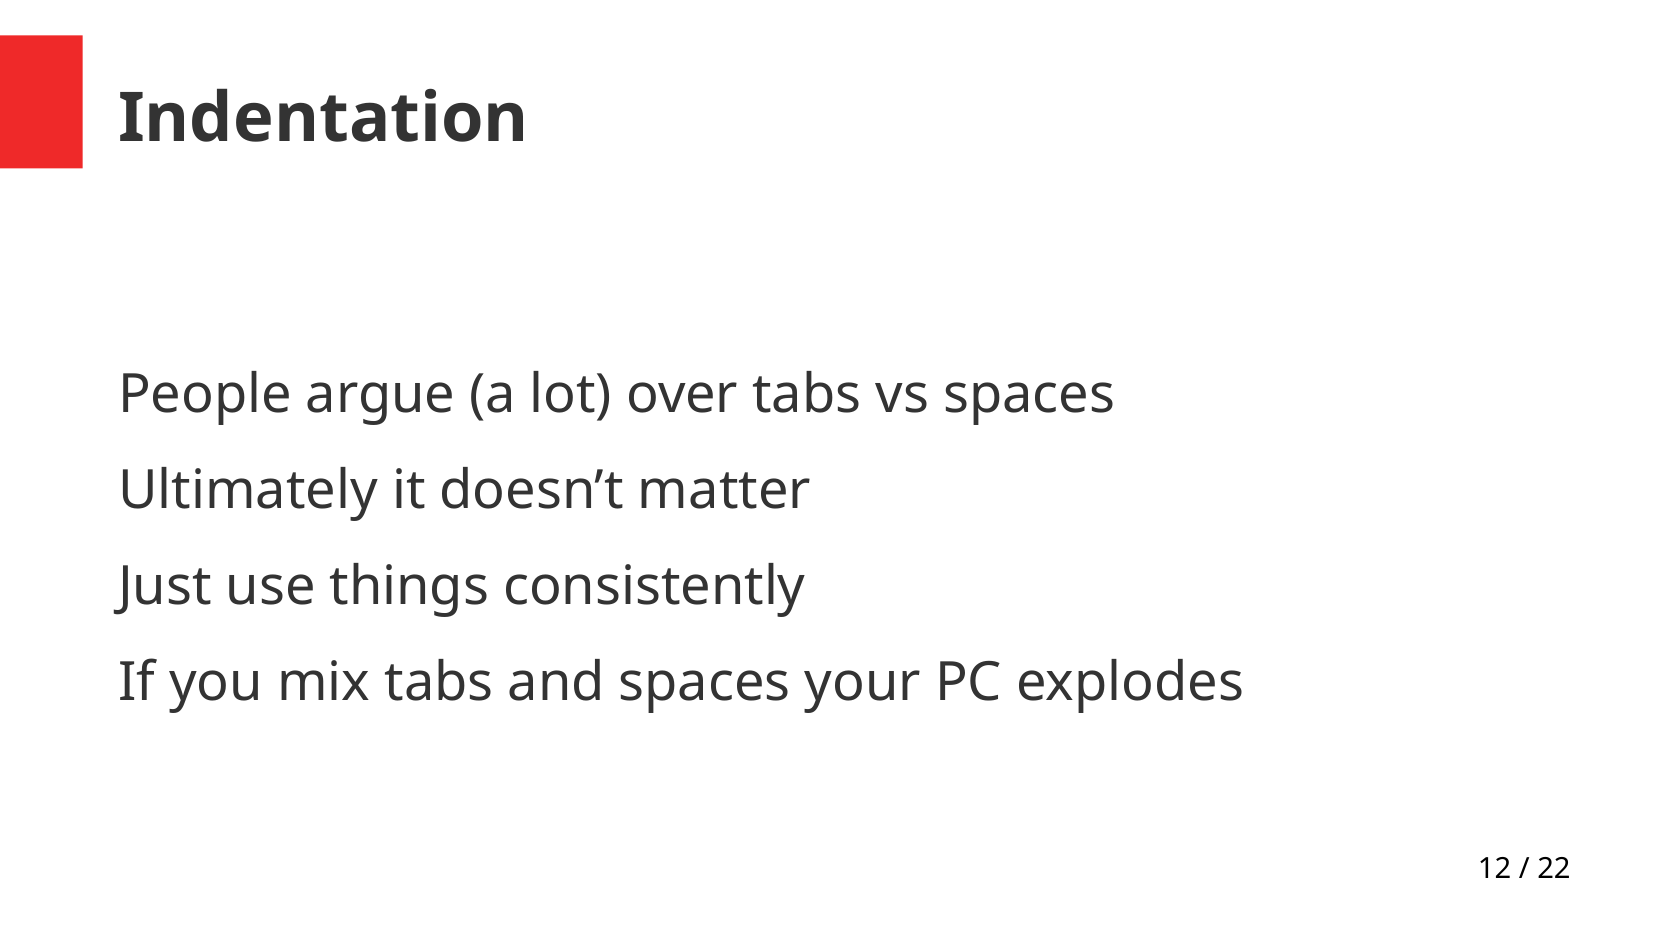

# Indentation
People argue (a lot) over tabs vs spaces
Ultimately it doesn’t matter
Just use things consistently
If you mix tabs and spaces your PC explodes
12